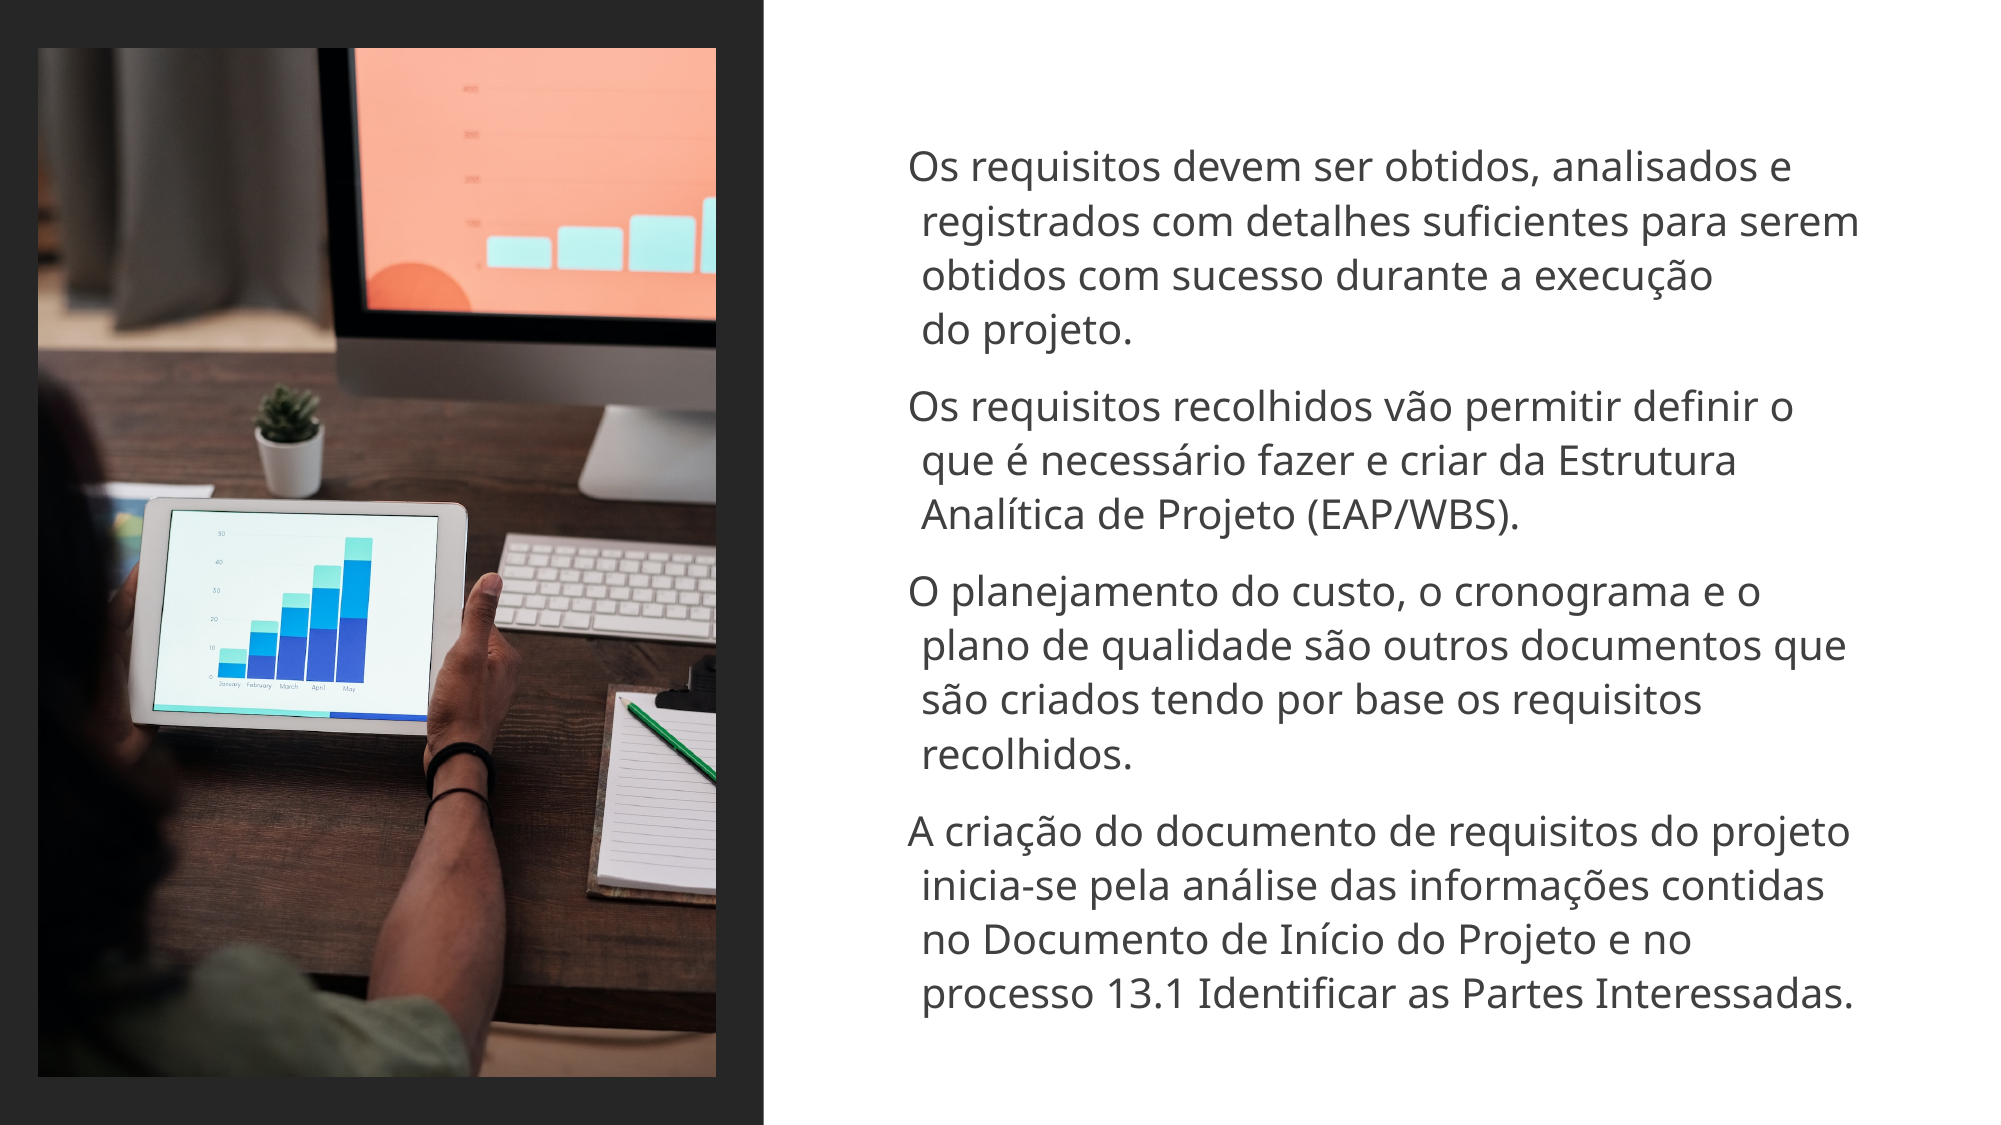

# Os requisitos devem ser obtidos, analisados e registrados com detalhes suficientes para serem obtidos com sucesso durante a execução do projeto.
Os requisitos recolhidos vão permitir definir o que é necessário fazer e criar da Estrutura Analítica de Projeto (EAP/WBS).
O planejamento do custo, o cronograma e o plano de qualidade são outros documentos que são criados tendo por base os requisitos recolhidos.
A criação do documento de requisitos do projeto inicia-se pela análise das informações contidas no Documento de Início do Projeto e no processo 13.1 Identificar as Partes Interessadas.